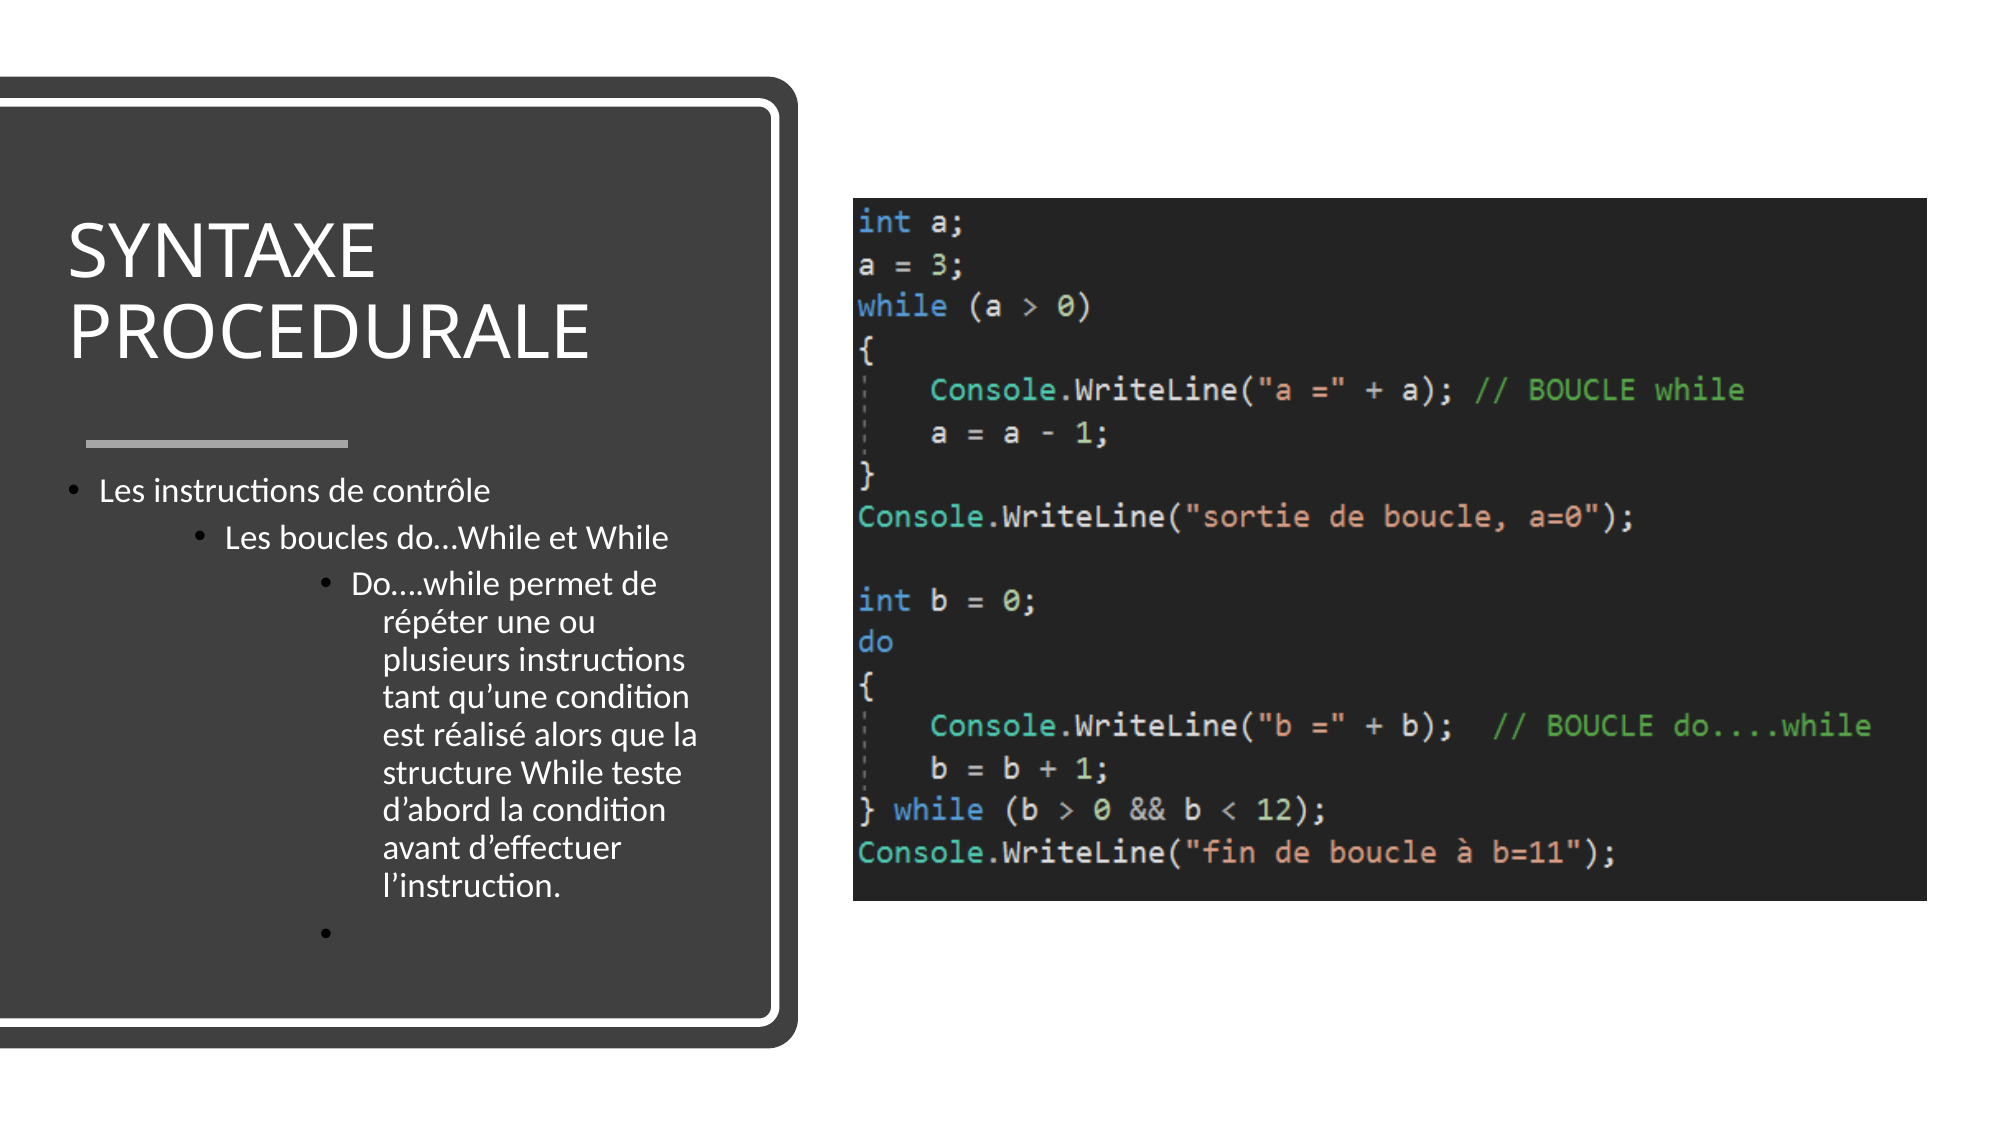

# SYNTAXE PROCEDURALE
Les instructions de contrôle
Les boucles do…While et While
Do….while permet de répéter une ou plusieurs instructions tant qu’une condition est réalisé alors que la structure While teste d’abord la condition avant d’effectuer l’instruction.